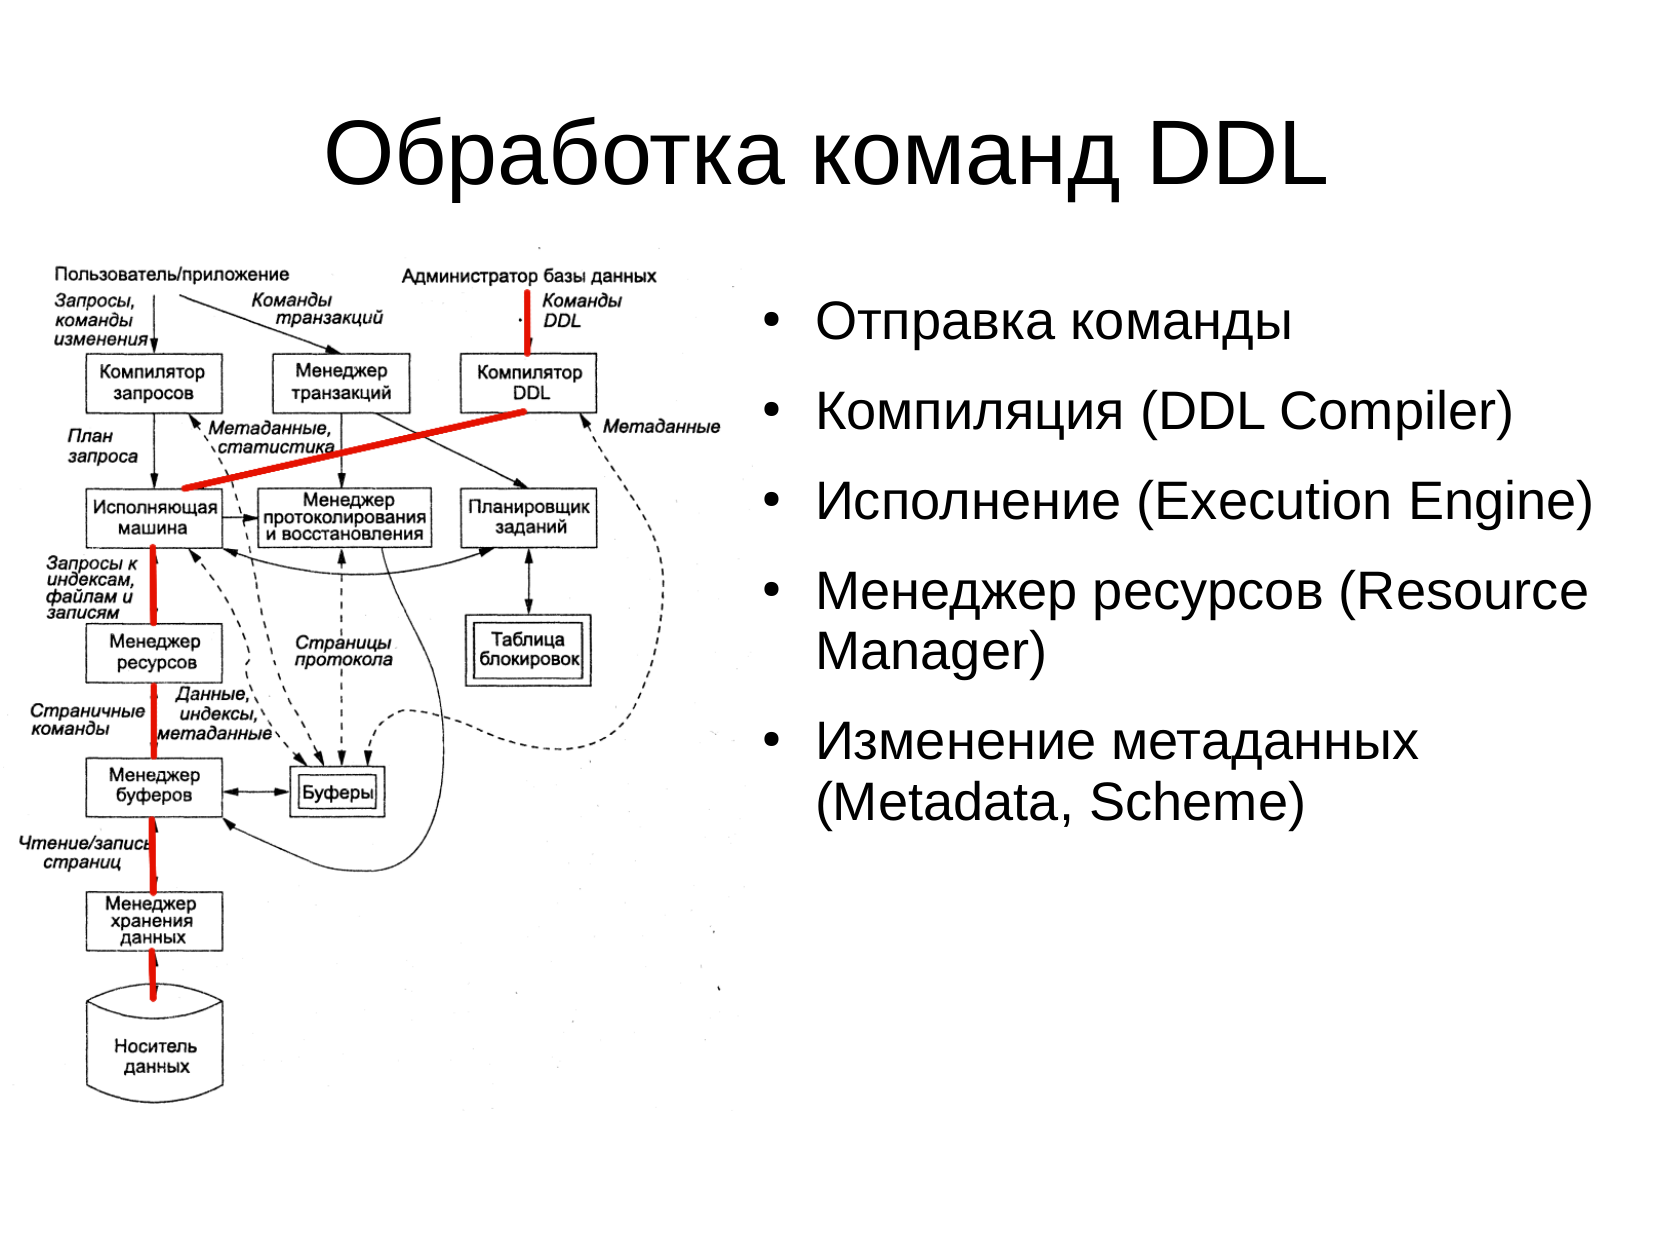

# Обработка команд DDL
Отправка команды
Компиляция (DDL Compiler)
Исполнение (Execution Engine)
Менеджер ресурсов (Resource Manager)
Изменение метаданных (Metadata, Scheme)